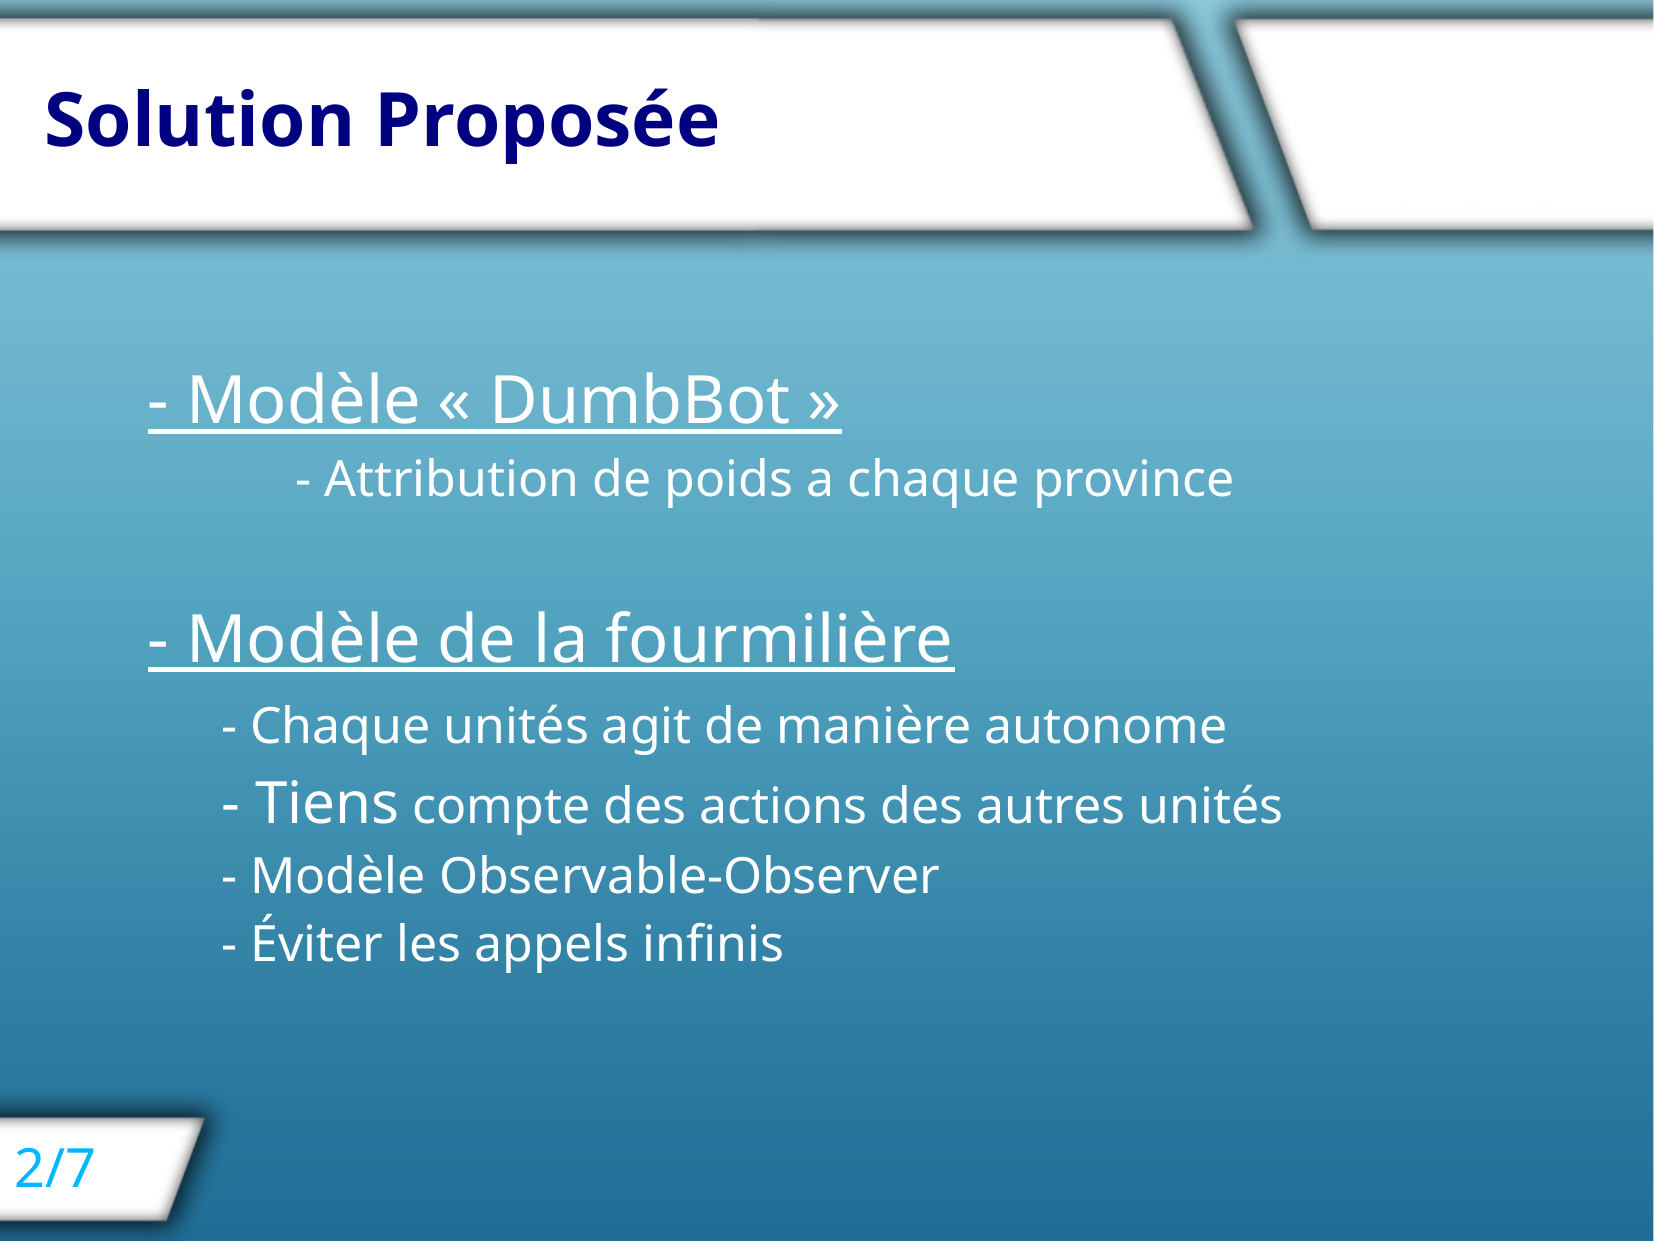

Solution Proposée
	- Modèle « DumbBot »
			- Attribution de poids a chaque province
	- Modèle de la fourmilière
		- Chaque unités agit de manière autonome
		- Tiens compte des actions des autres unités
		- Modèle Observable-Observer
		- Éviter les appels infinis
2/7